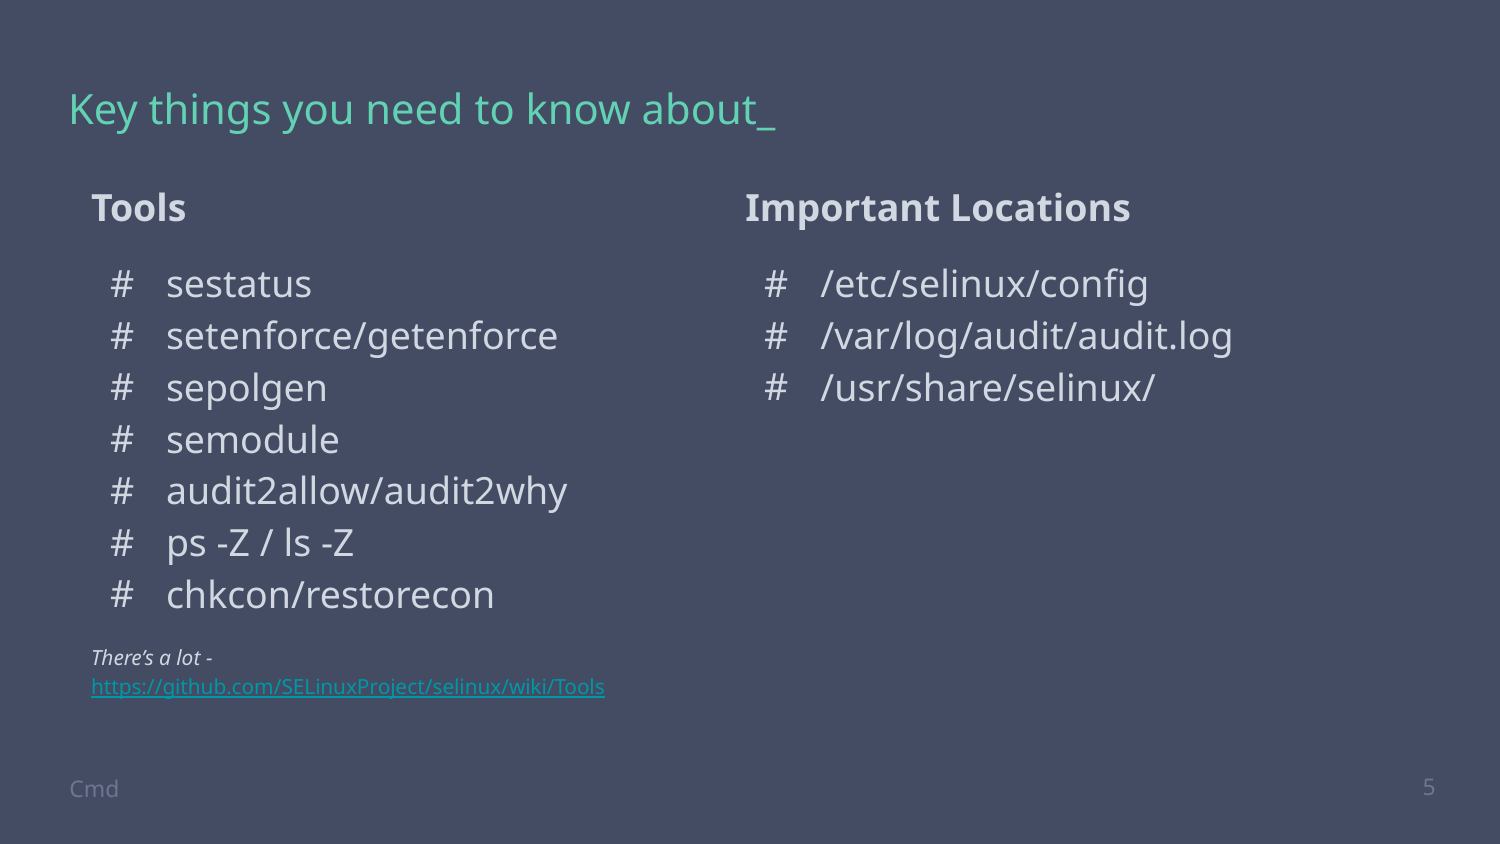

# Key things you need to know about_
Tools
sestatus
setenforce/getenforce
sepolgen
semodule
audit2allow/audit2why
ps -Z / ls -Z
chkcon/restorecon
There’s a lot - https://github.com/SELinuxProject/selinux/wiki/Tools
Important Locations
/etc/selinux/config
/var/log/audit/audit.log
/usr/share/selinux/